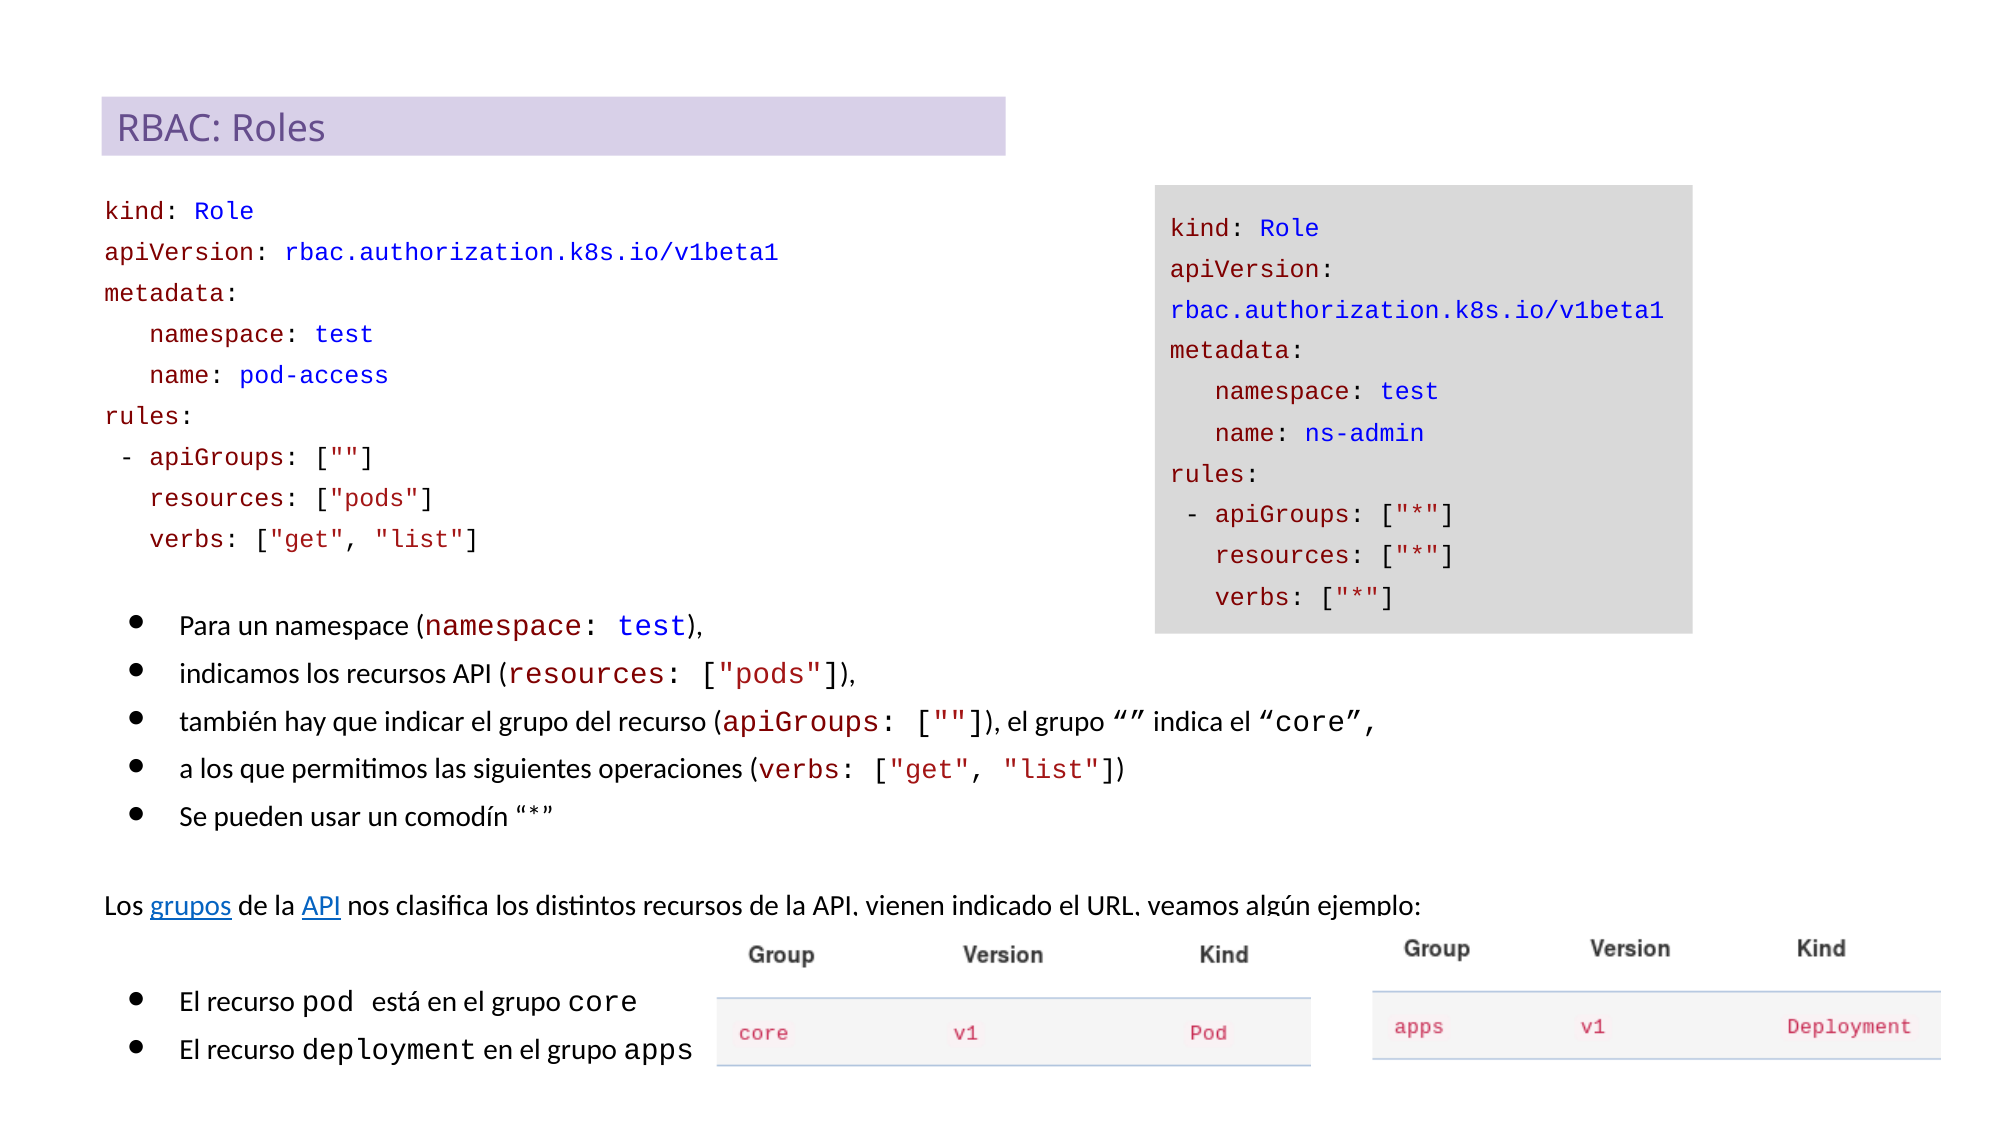

RBAC: Roles
kind: Role
apiVersion: rbac.authorization.k8s.io/v1beta1
metadata:
 namespace: test
 name: pod-access
rules:
 - apiGroups: [""]
 resources: ["pods"]
 verbs: ["get", "list"]
Para un namespace (namespace: test),
indicamos los recursos API (resources: ["pods"]),
también hay que indicar el grupo del recurso (apiGroups: [""]), el grupo “” indica el “core”,
a los que permitimos las siguientes operaciones (verbs: ["get", "list"])
Se pueden usar un comodín “*”
Los grupos de la API nos clasifica los distintos recursos de la API, vienen indicado el URL, veamos algún ejemplo:
El recurso pod está en el grupo core
El recurso deployment en el grupo apps
kind: Role
apiVersion: rbac.authorization.k8s.io/v1beta1
metadata:
 namespace: test
 name: ns-admin
rules:
 - apiGroups: ["*"]
 resources: ["*"]
 verbs: ["*"]